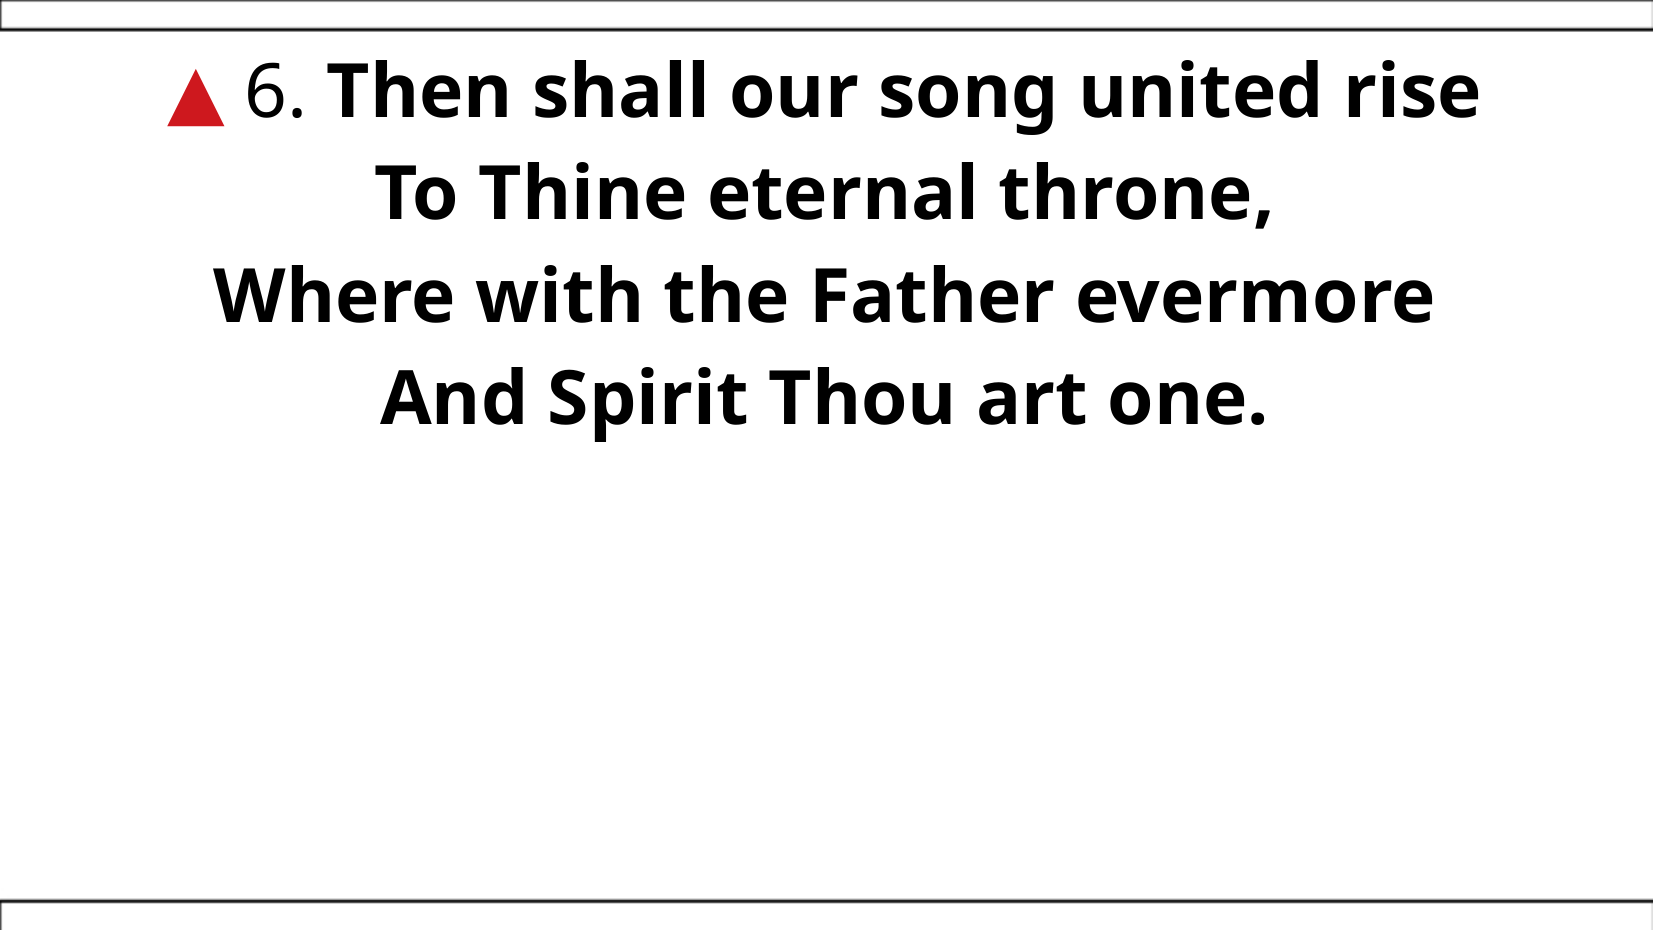

▲ 6. Then shall our song united rise
To Thine eternal throne,
Where with the Father evermore
And Spirit Thou art one.